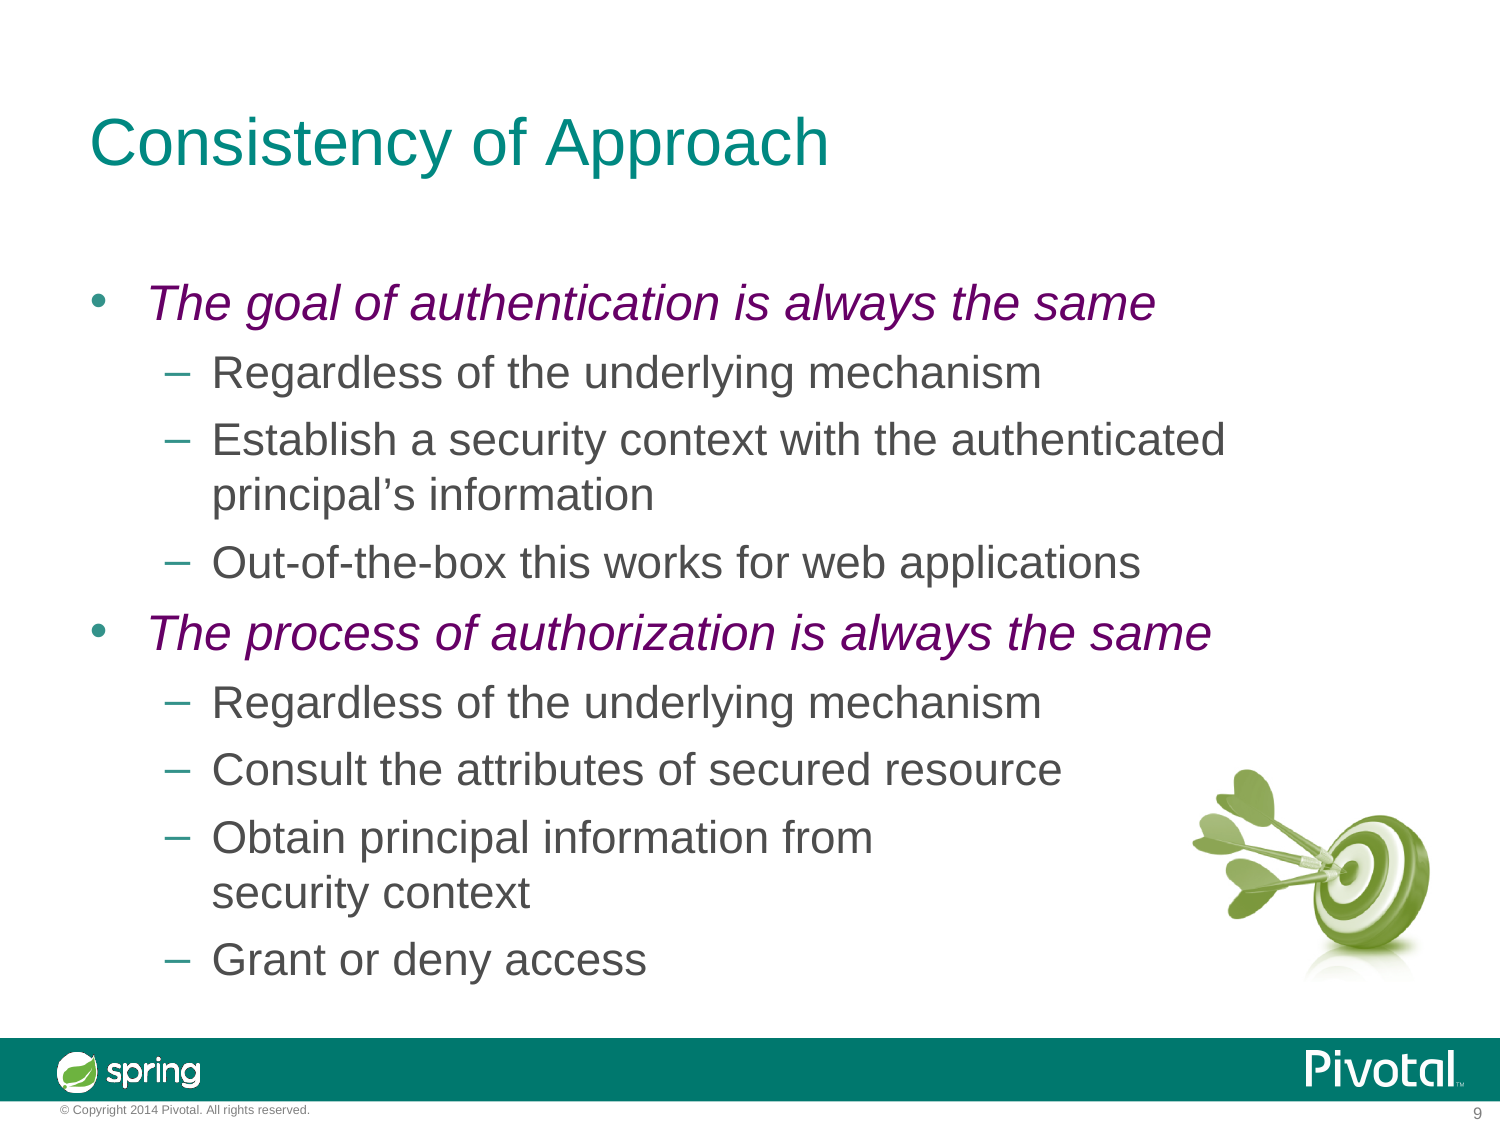

# Consistency of Approach
The goal of authentication is always the same
Regardless of the underlying mechanism
Establish a security context with the authenticated principal’s information
Out-of-the-box this works for web applications
The process of authorization is always the same
Regardless of the underlying mechanism
Consult the attributes of secured resource
Obtain principal information from
security context
Grant or deny access